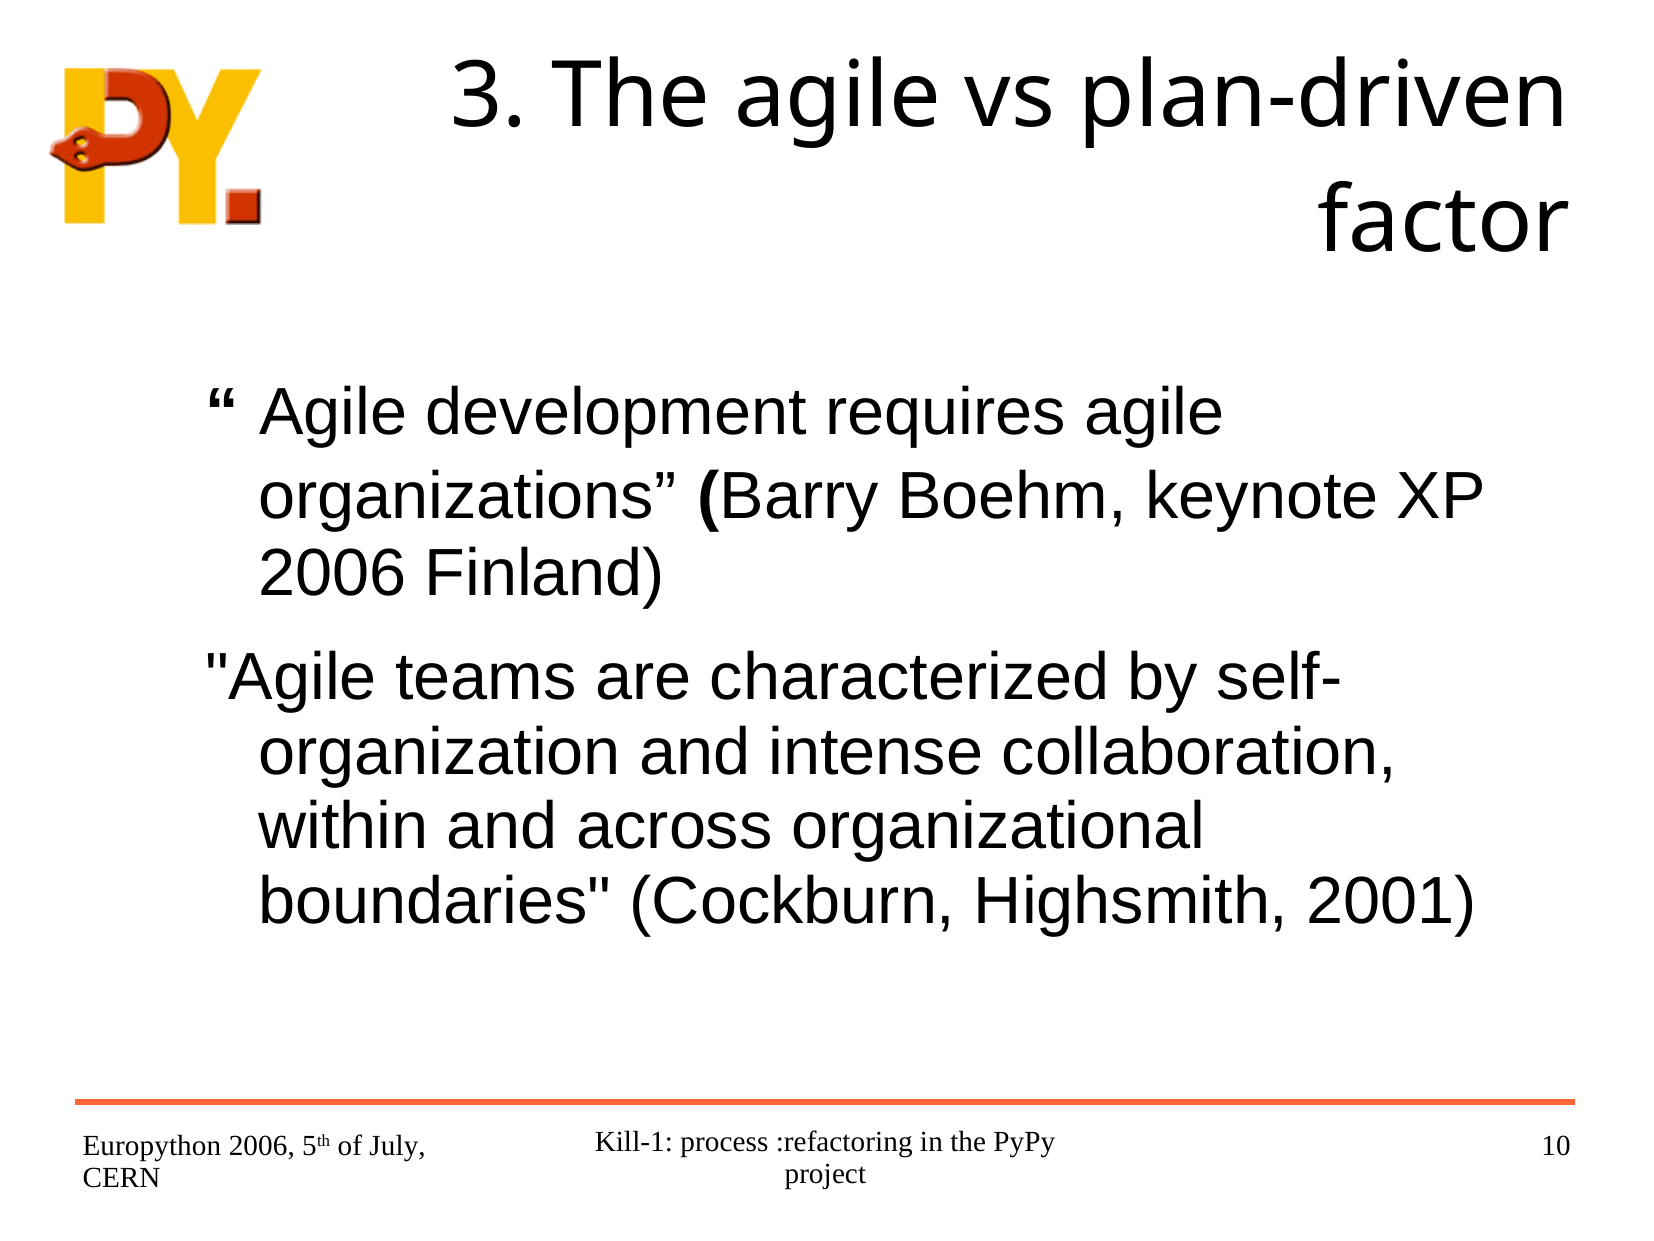

# 3. The agile vs plan-driven factor
“ Agile development requires agile organizations” (Barry Boehm, keynote XP 2006 Finland)
"Agile teams are characterized by self-organization and intense collaboration, within and across organizational boundaries" (Cockburn, Highsmith, 2001)
PyPy: A Case Study of a F/OSS Community
Brussels, 2005-12-08
10